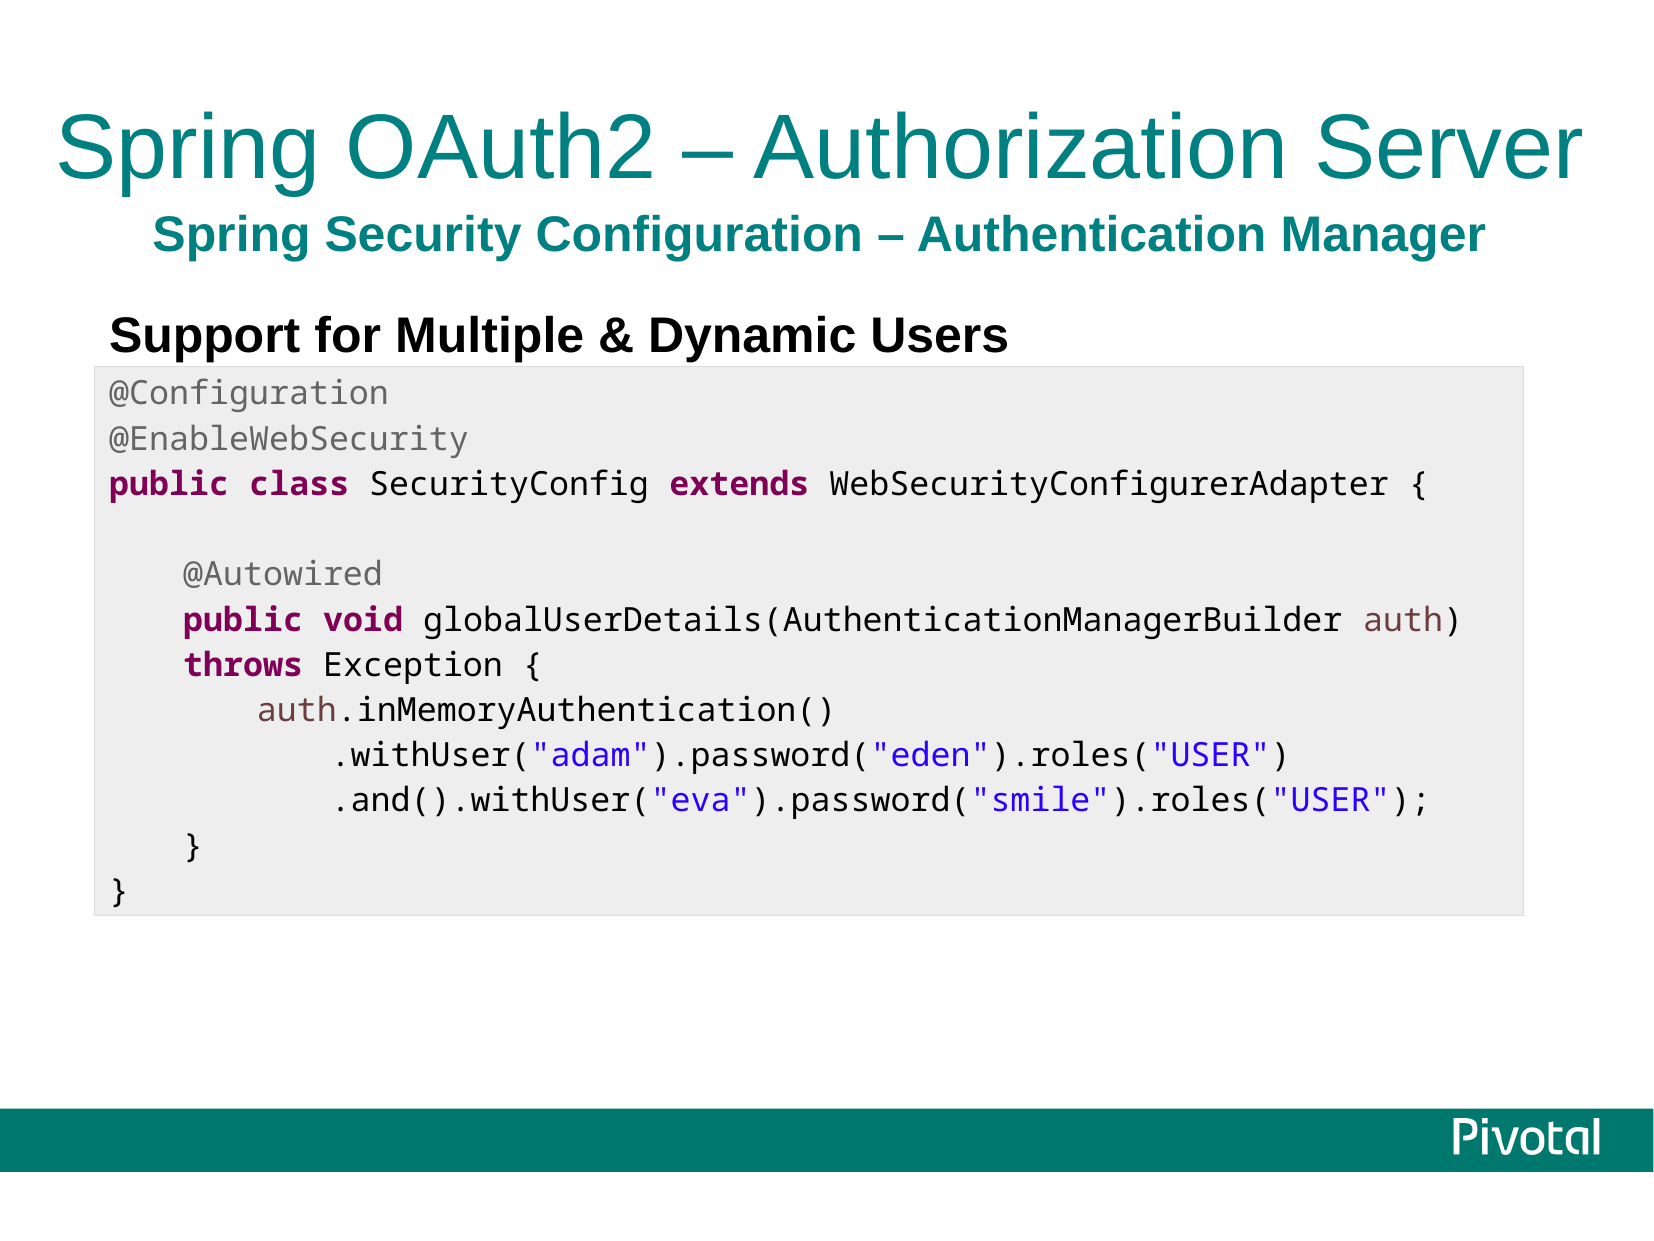

# Spring OAuth2 – Authorization Server
Spring Security Configuration – Authentication Manager
Support for Multiple & Dynamic Users
@Configuration
@EnableWebSecurity
public class SecurityConfig extends WebSecurityConfigurerAdapter {
	@Autowired
	public void globalUserDetails(AuthenticationManagerBuilder auth)
	throws Exception {
		auth.inMemoryAuthentication()
			.withUser("adam").password("eden").roles("USER")
			.and().withUser("eva").password("smile").roles("USER");
	}
}